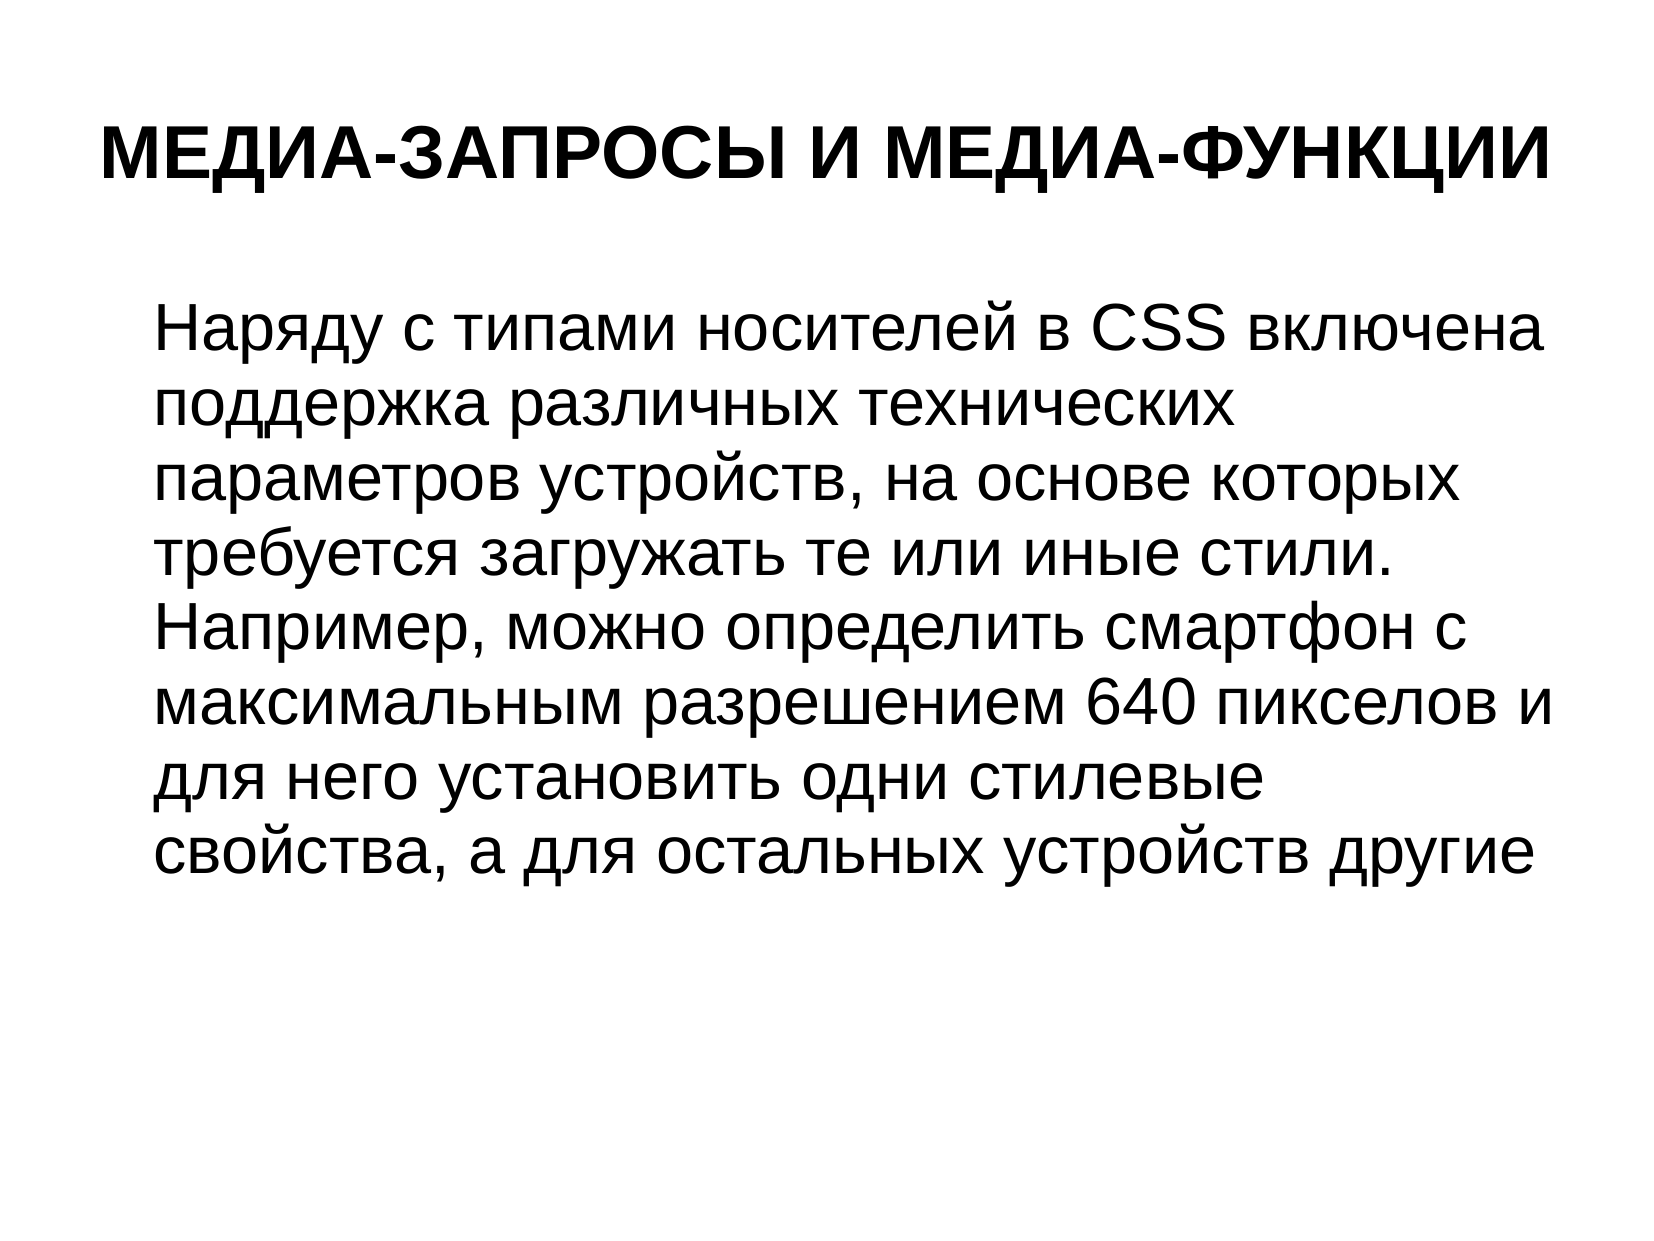

# МЕДИА-ЗАПРОСЫ И МЕДИА-ФУНКЦИИ
Наряду с типами носителей в CSS включена поддержка различных технических параметров устройств, на основе которых требуется загружать те или иные стили. Например, можно определить смартфон с максимальным разрешением 640 пикселов и для него установить одни стилевые свойства, а для остальных устройств другие